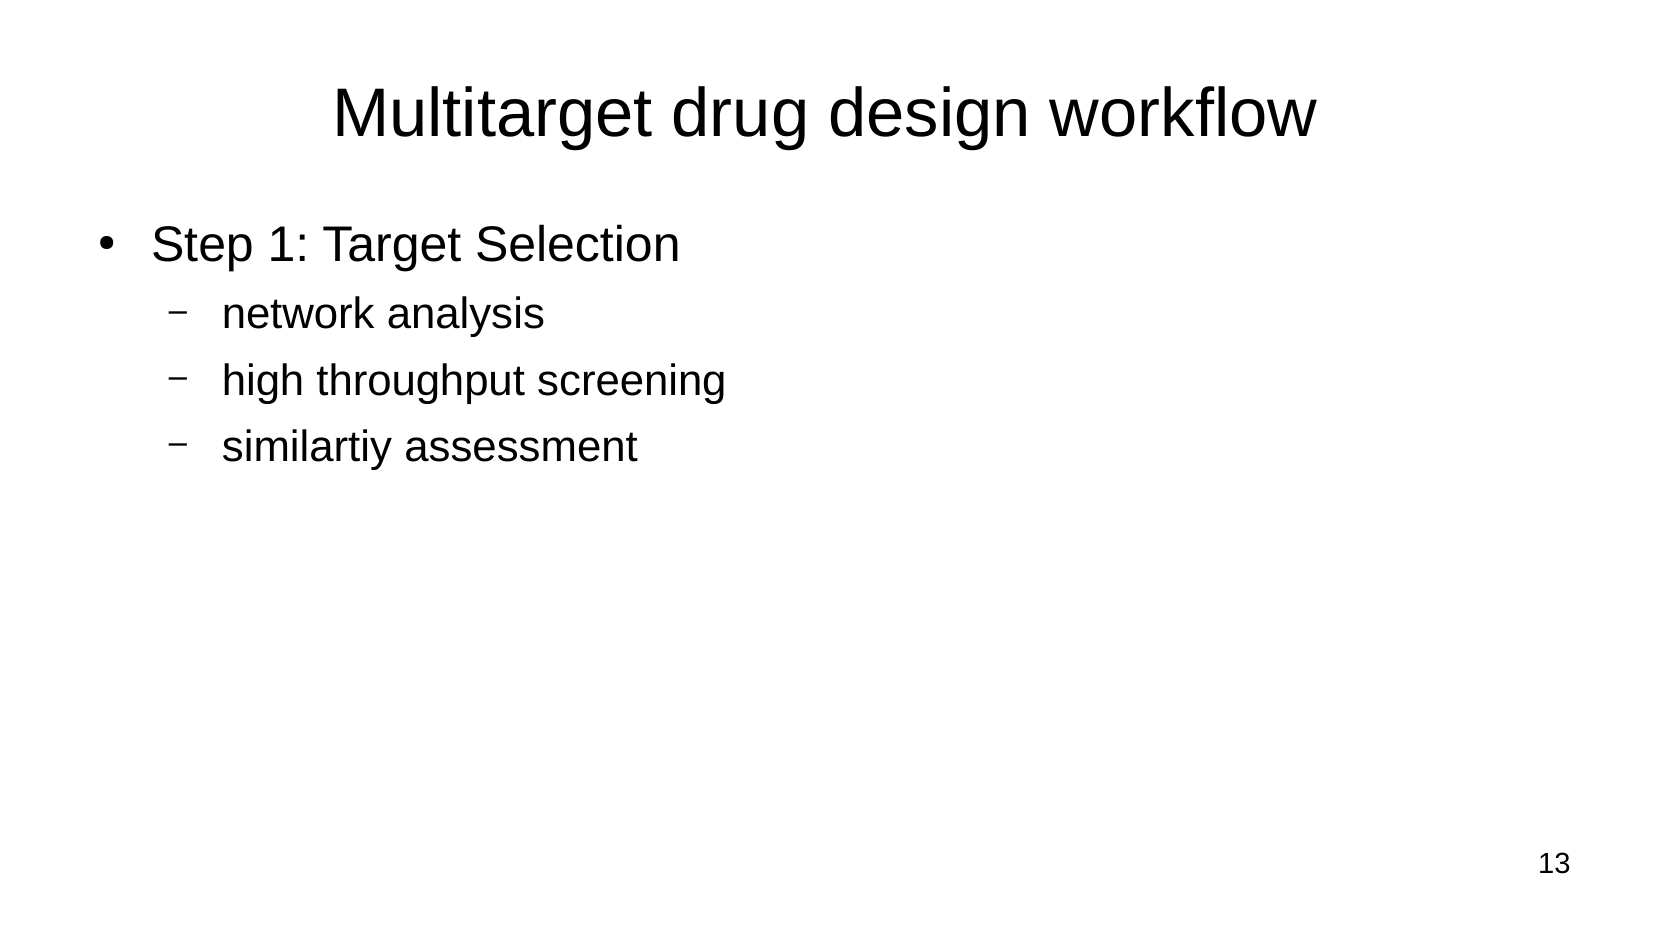

# Multitarget drug design workflow
Step 1: Target Selection
network analysis
high throughput screening
similartiy assessment
13